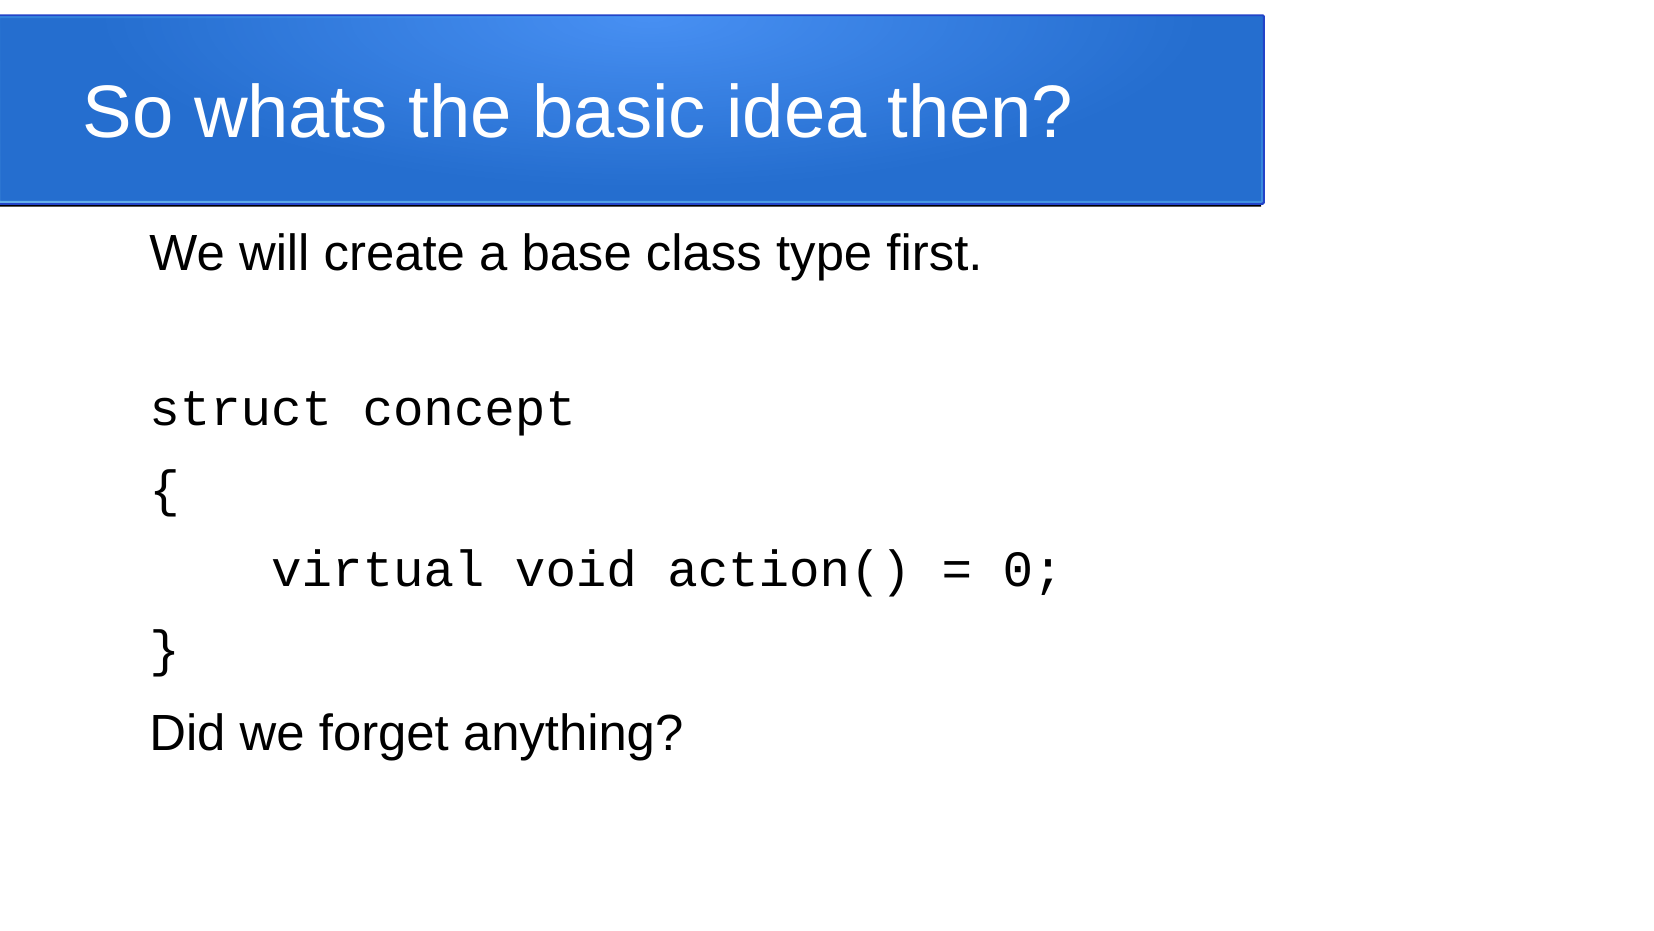

# So whats the basic idea then?
We will create a base class type first.
struct concept
{
 virtual void action() = 0;
}
Did we forget anything?